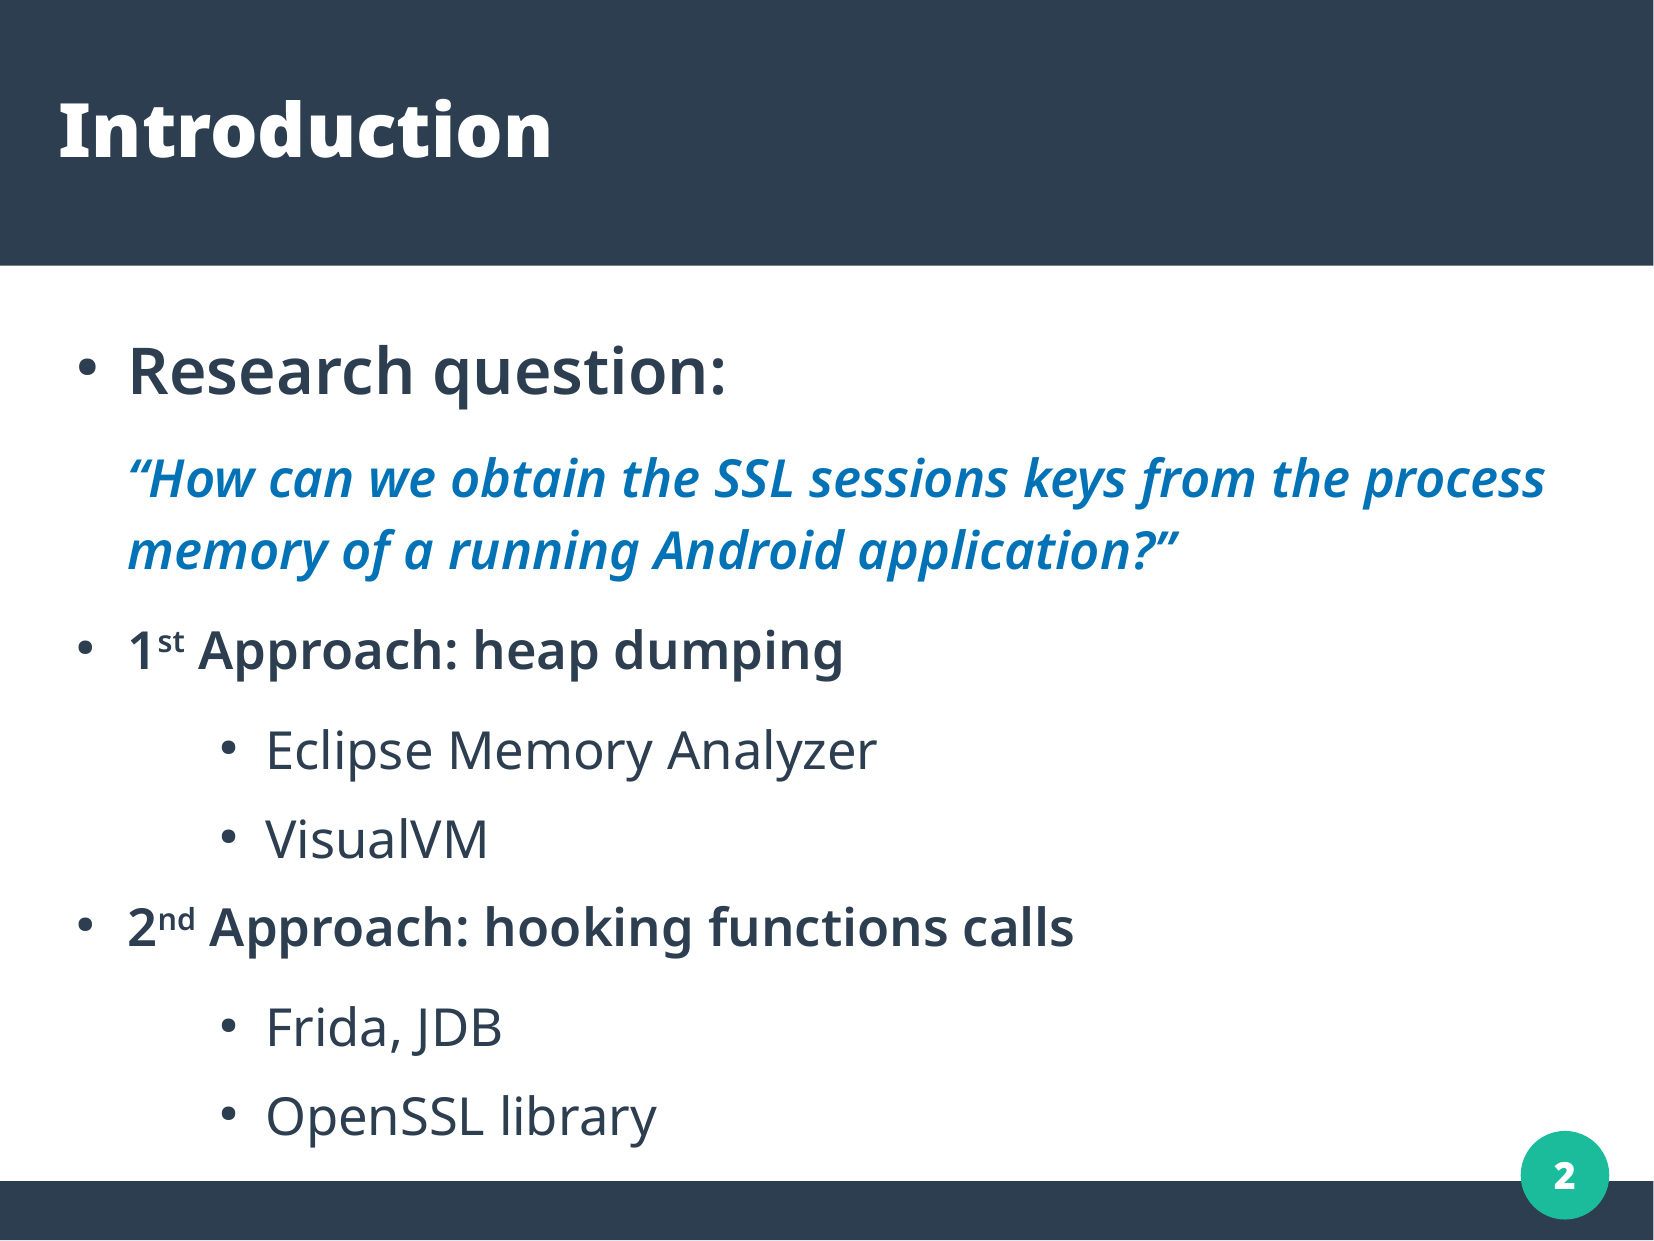

# Introduction
Research question:
“How can we obtain the SSL sessions keys from the process memory of a running Android application?”
1st Approach: heap dumping
Eclipse Memory Analyzer
VisualVM
2nd Approach: hooking functions calls
Frida, JDB
OpenSSL library
2